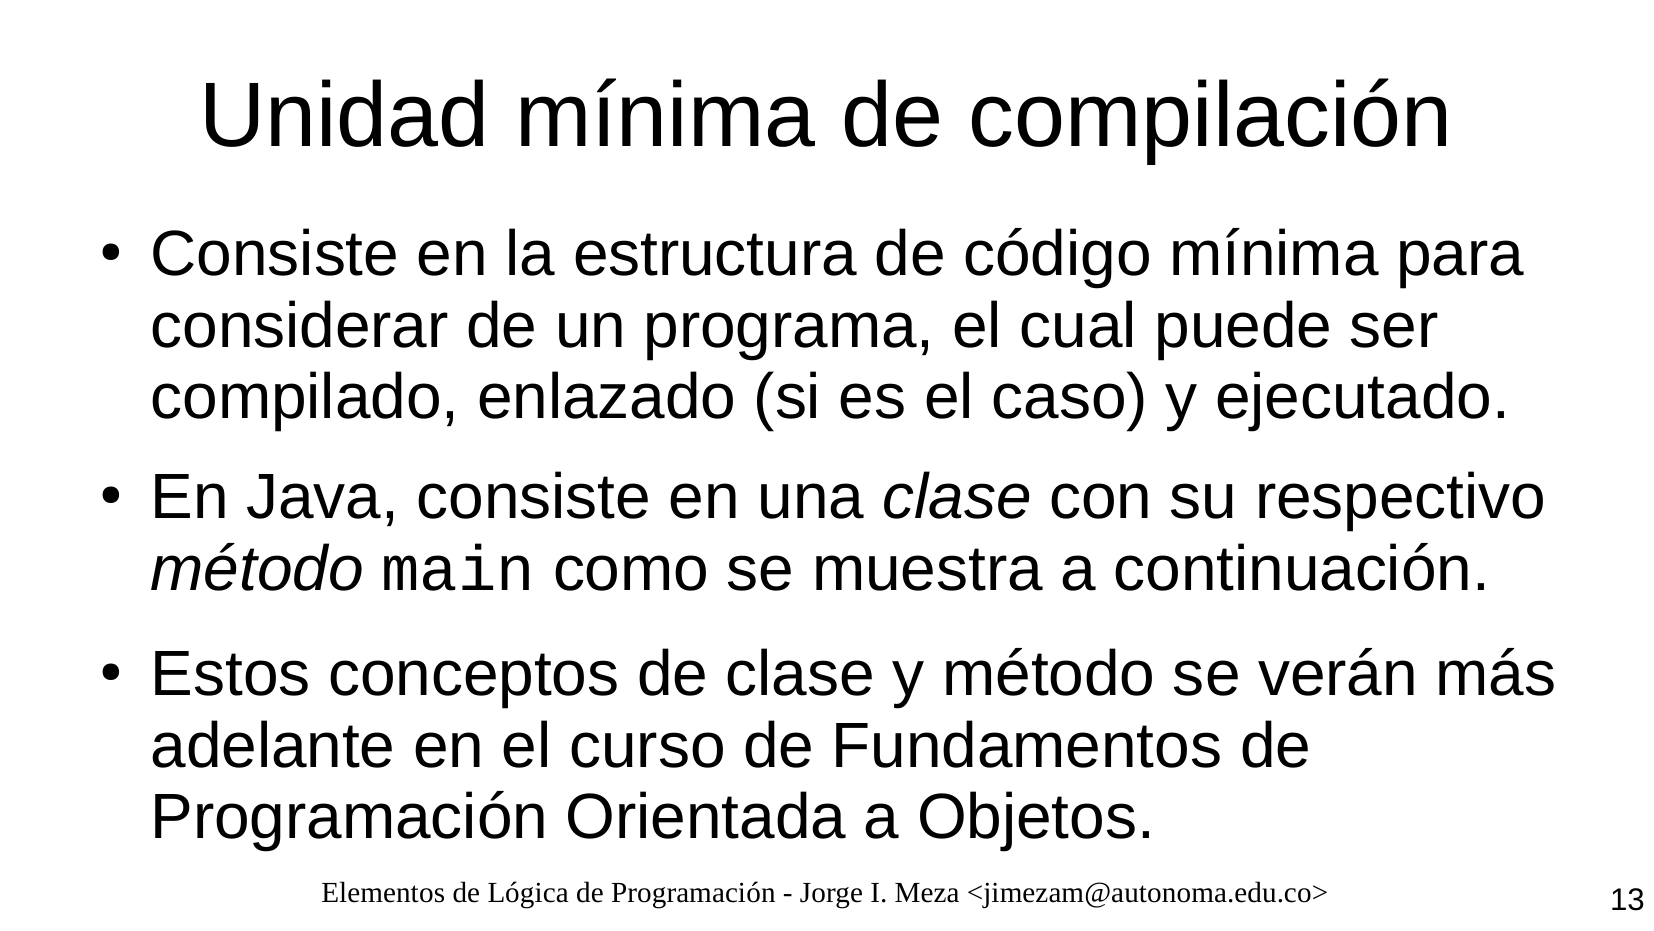

# Unidad mínima de compilación
Consiste en la estructura de código mínima para considerar de un programa, el cual puede ser compilado, enlazado (si es el caso) y ejecutado.
En Java, consiste en una clase con su respectivo método main como se muestra a continuación.
Estos conceptos de clase y método se verán más adelante en el curso de Fundamentos de Programación Orientada a Objetos.
Elementos de Lógica de Programación - Jorge I. Meza <jimezam@autonoma.edu.co>